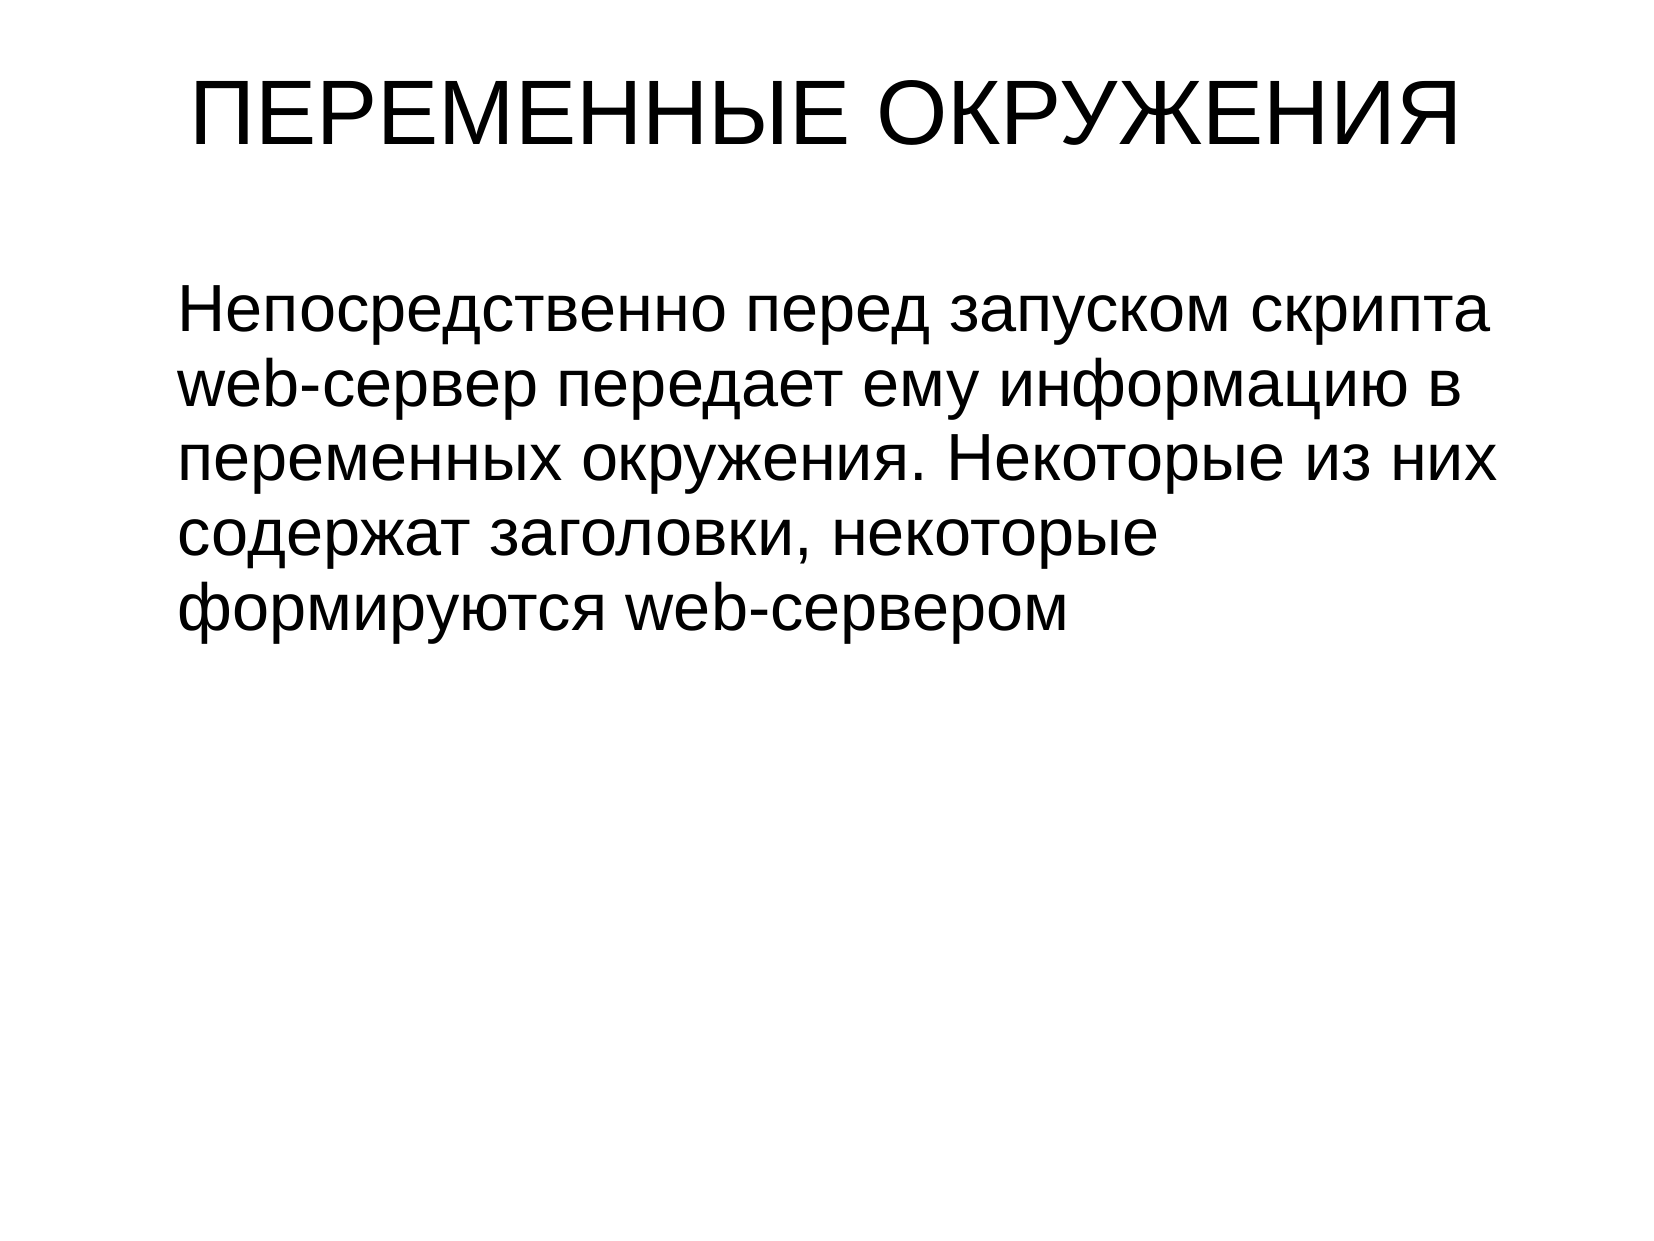

# ПЕРЕМЕННЫЕ ОКРУЖЕНИЯ
Непосредственно перед запуском скрипта web-сервер передает ему информацию в переменных окружения. Некоторые из них содержат заголовки, некоторые формируются web-сервером